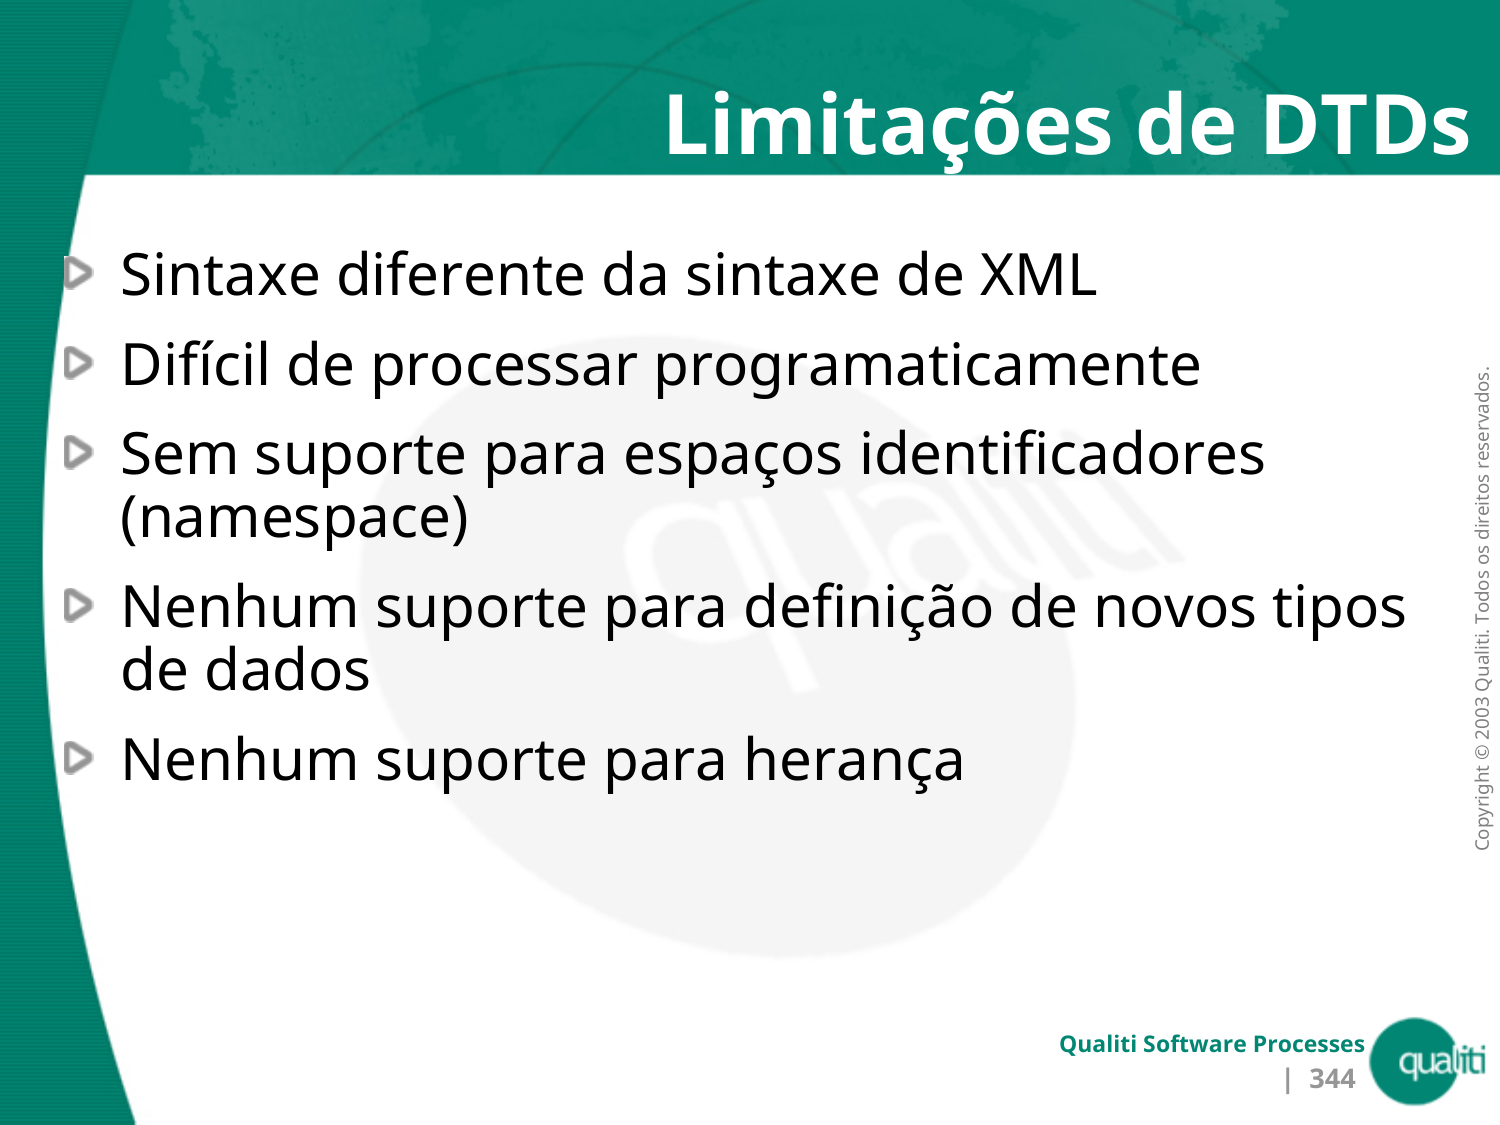

# Limitações de DTDs
Sintaxe diferente da sintaxe de XML
Difícil de processar programaticamente
Sem suporte para espaços identificadores (namespace)
Nenhum suporte para definição de novos tipos de dados
Nenhum suporte para herança